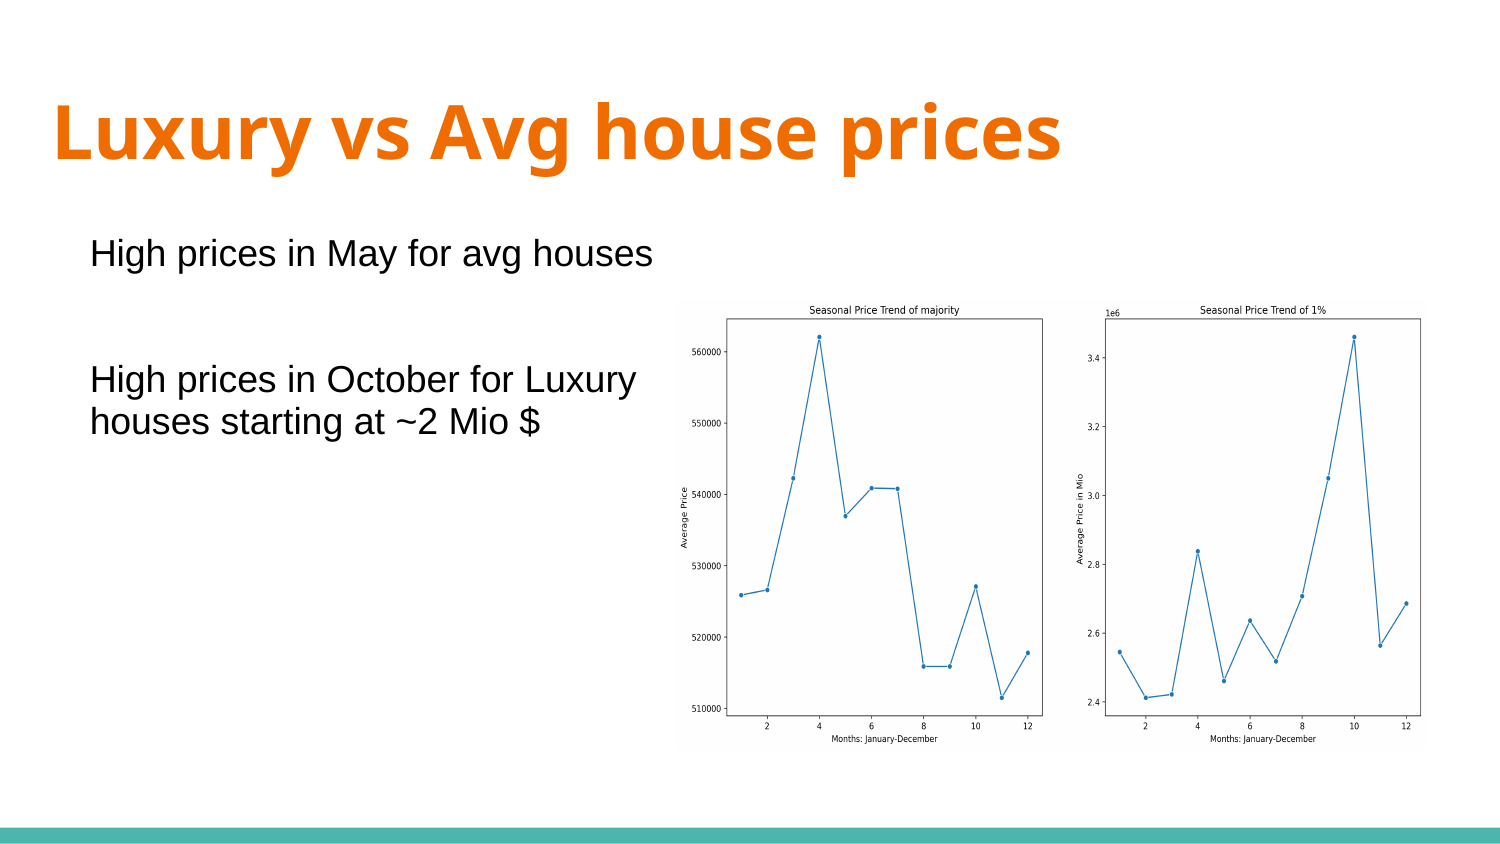

# Luxury vs Avg house prices
High prices in May for avg houses
High prices in October for Luxury houses starting at ~2 Mio $